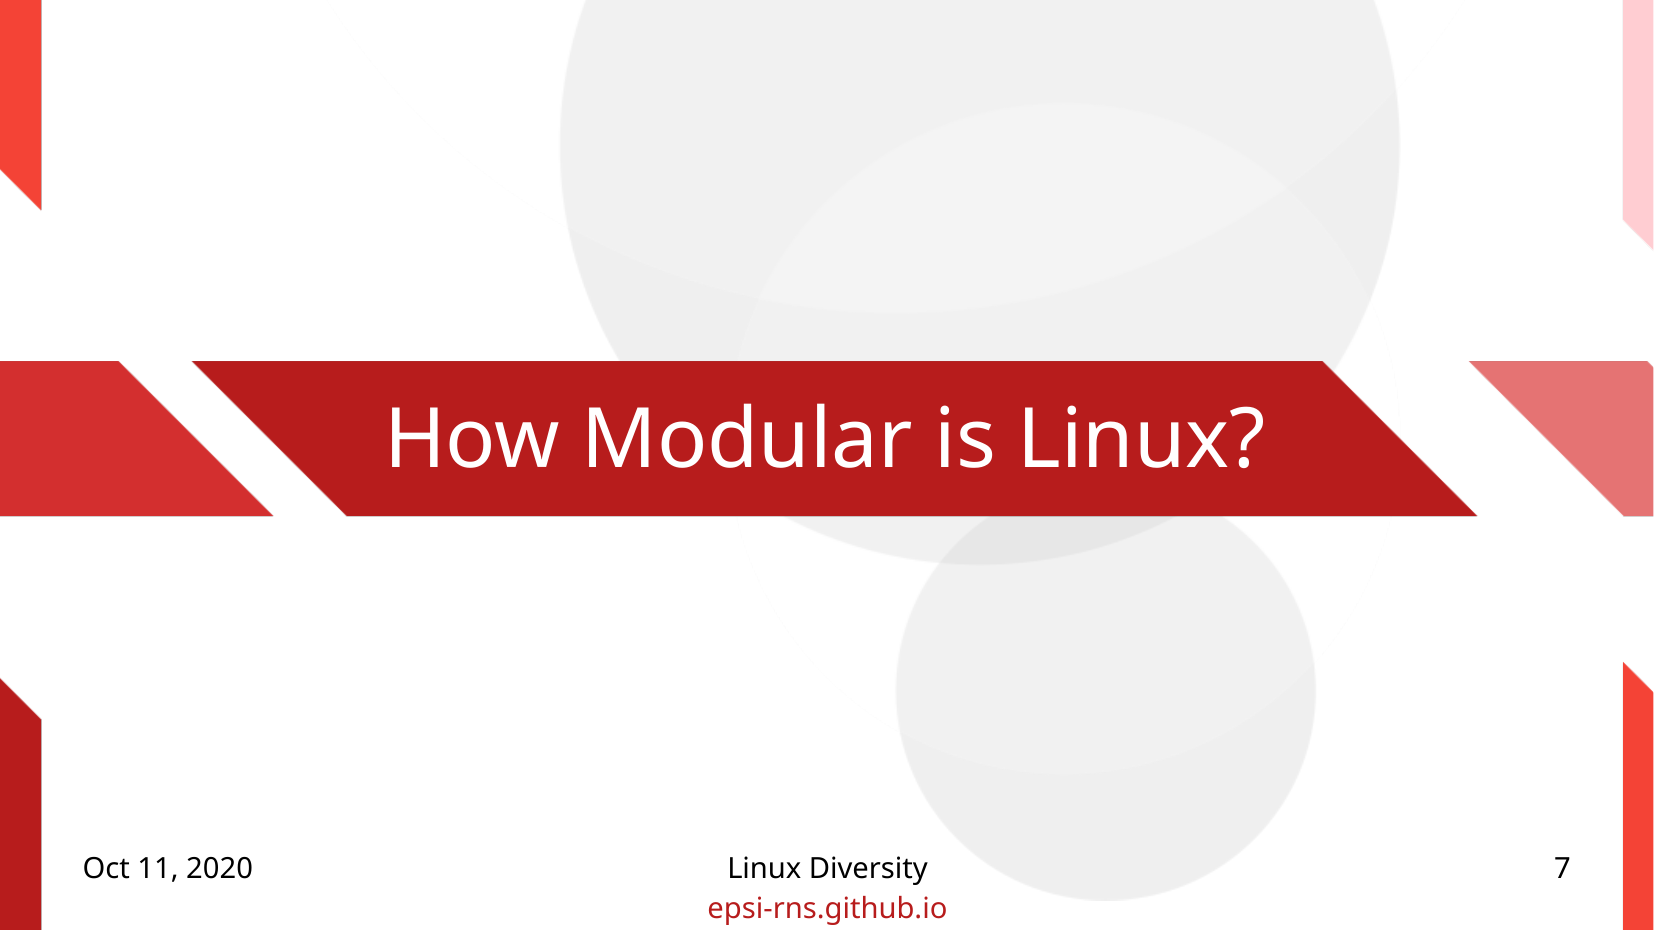

# How Modular is Linux?
Oct 11, 2020
Linux Diversity
7